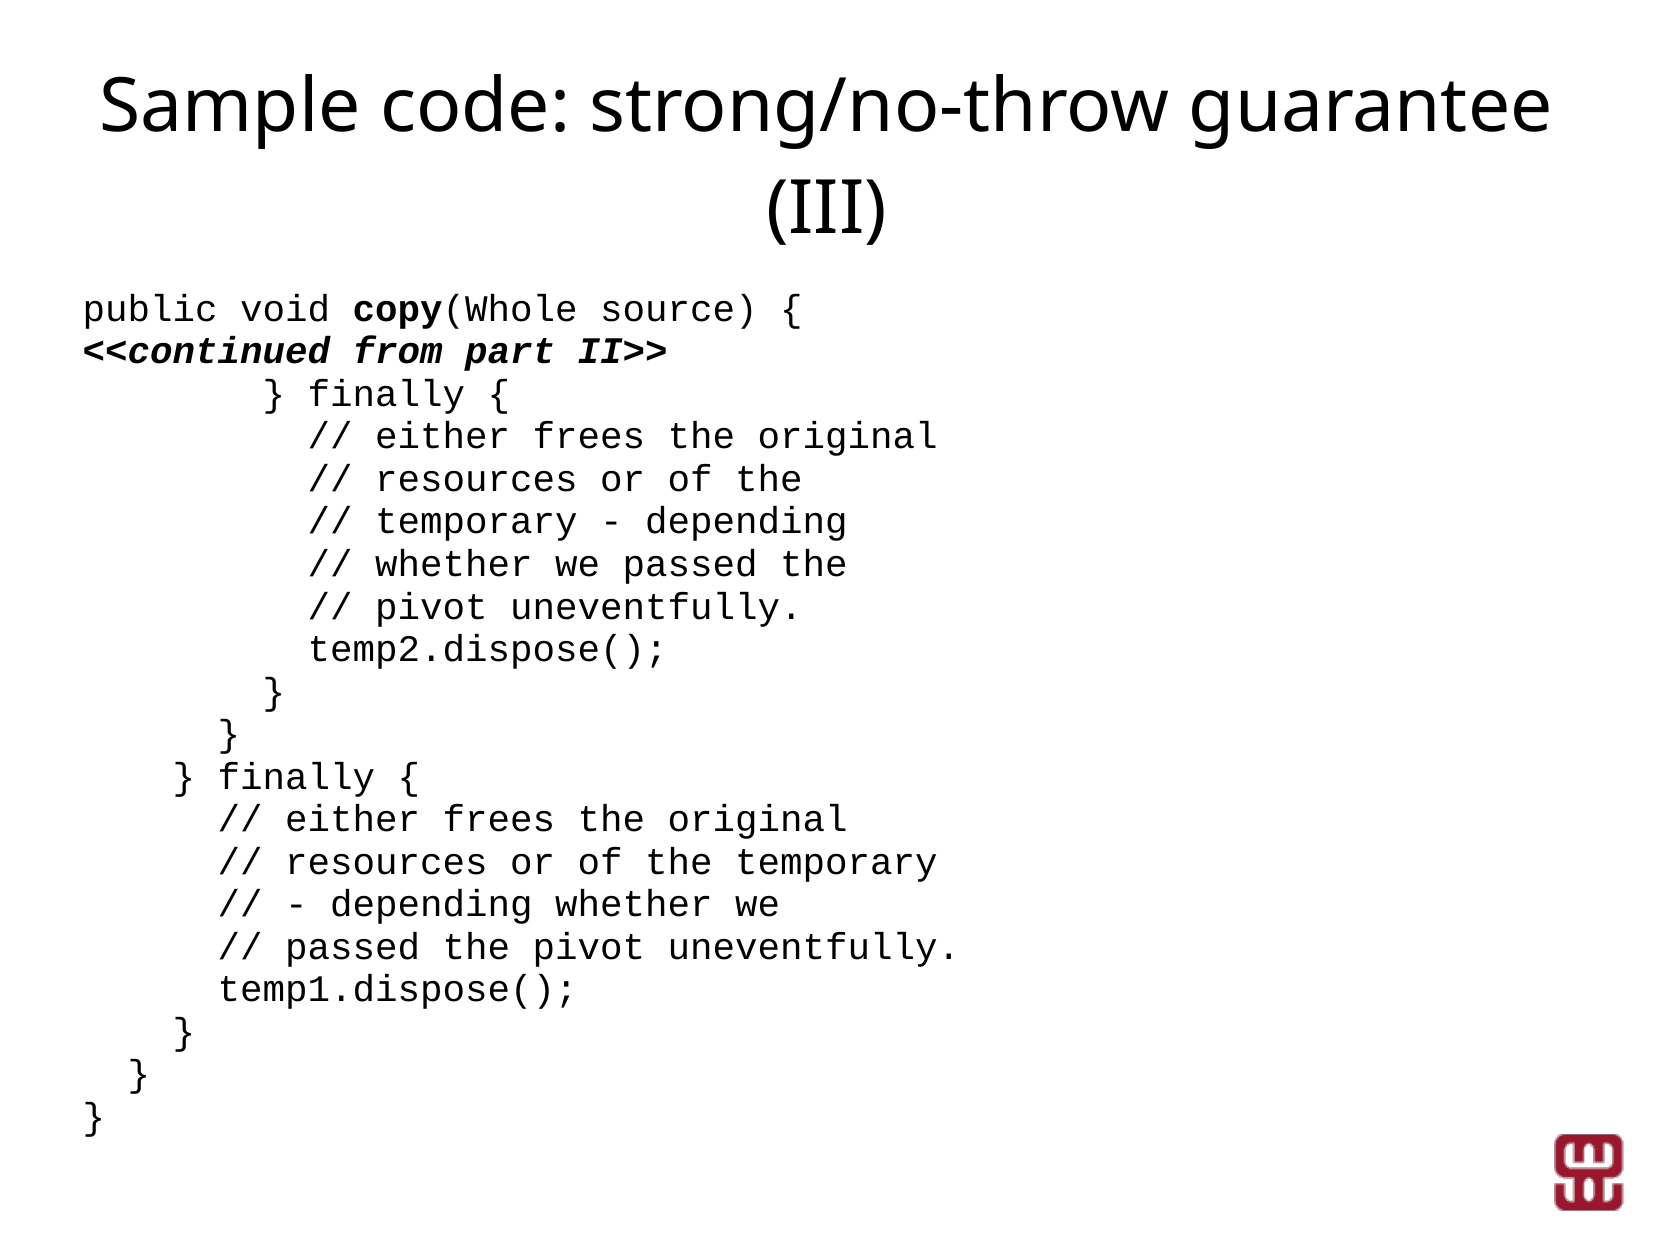

# Sample code: strong/no-throw guarantee (III)
public void copy(Whole source) {
<<continued from part II>>
 } finally {
 // either frees the original
 // resources or of the
 // temporary - depending
 // whether we passed the
 // pivot uneventfully.
 temp2.dispose();
 }
 }
 } finally {
 // either frees the original
 // resources or of the temporary
 // - depending whether we
 // passed the pivot uneventfully.
 temp1.dispose();
 }
 }
}